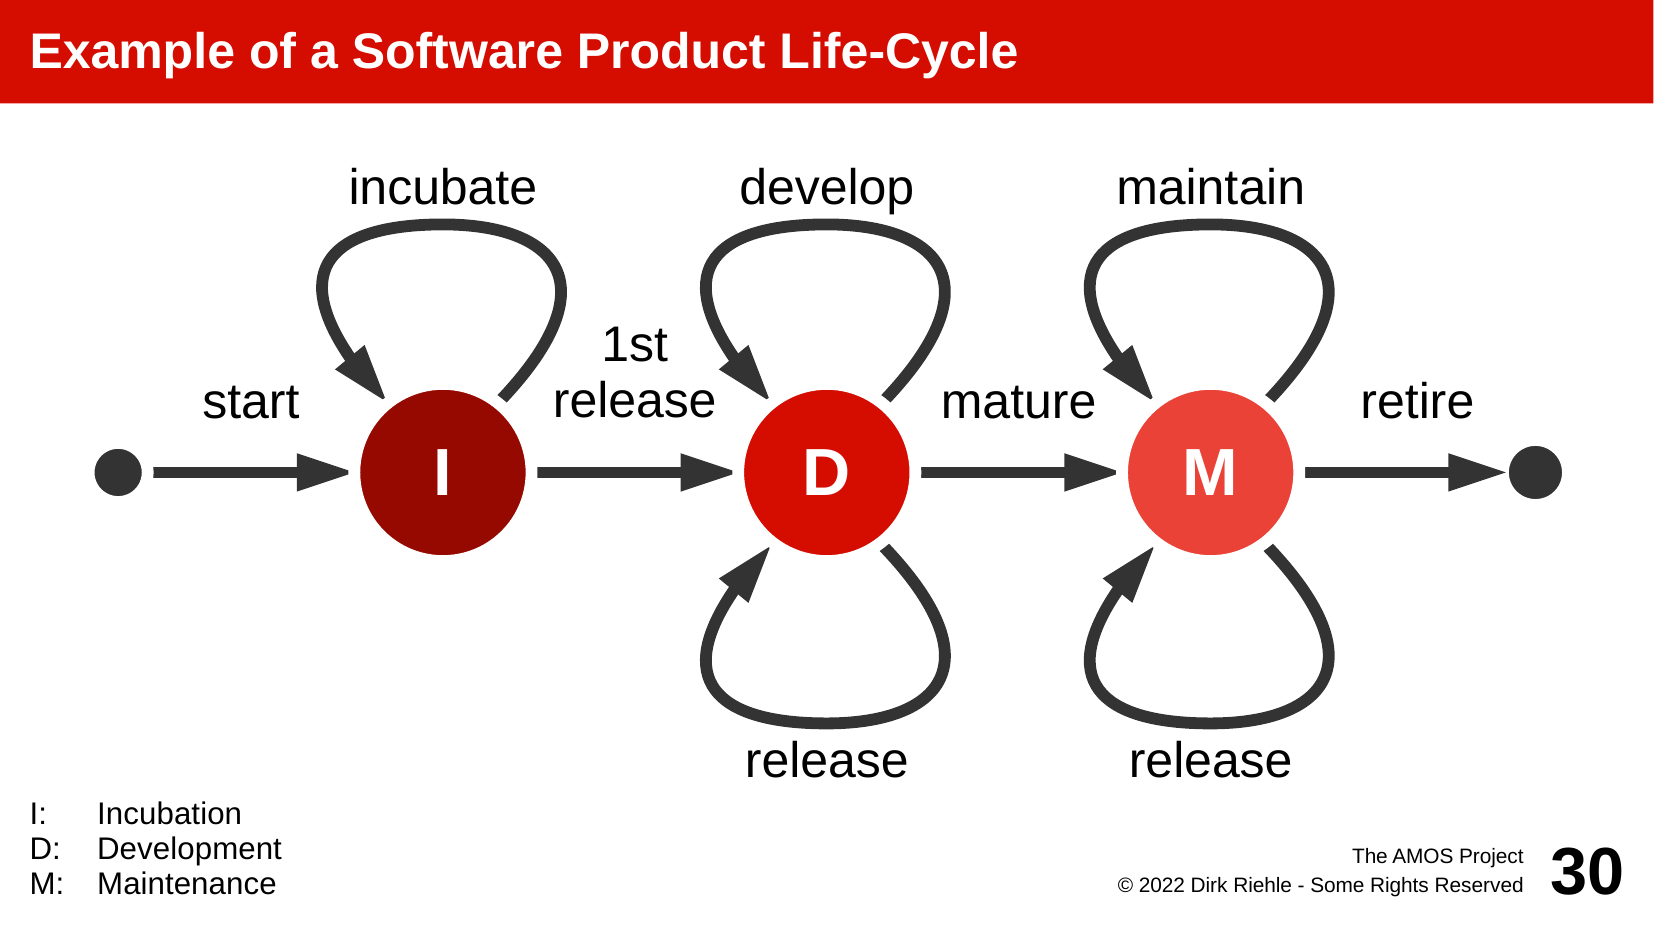

# Example of a Software Product Life-Cycle
incubate
develop
maintain
1st
release
start
mature
retire
I
D
M
release
release
I:	 Incubation
D:	 Development
M:	 Maintenance
The AMOS Project
30
© 2022 Dirk Riehle - Some Rights Reserved